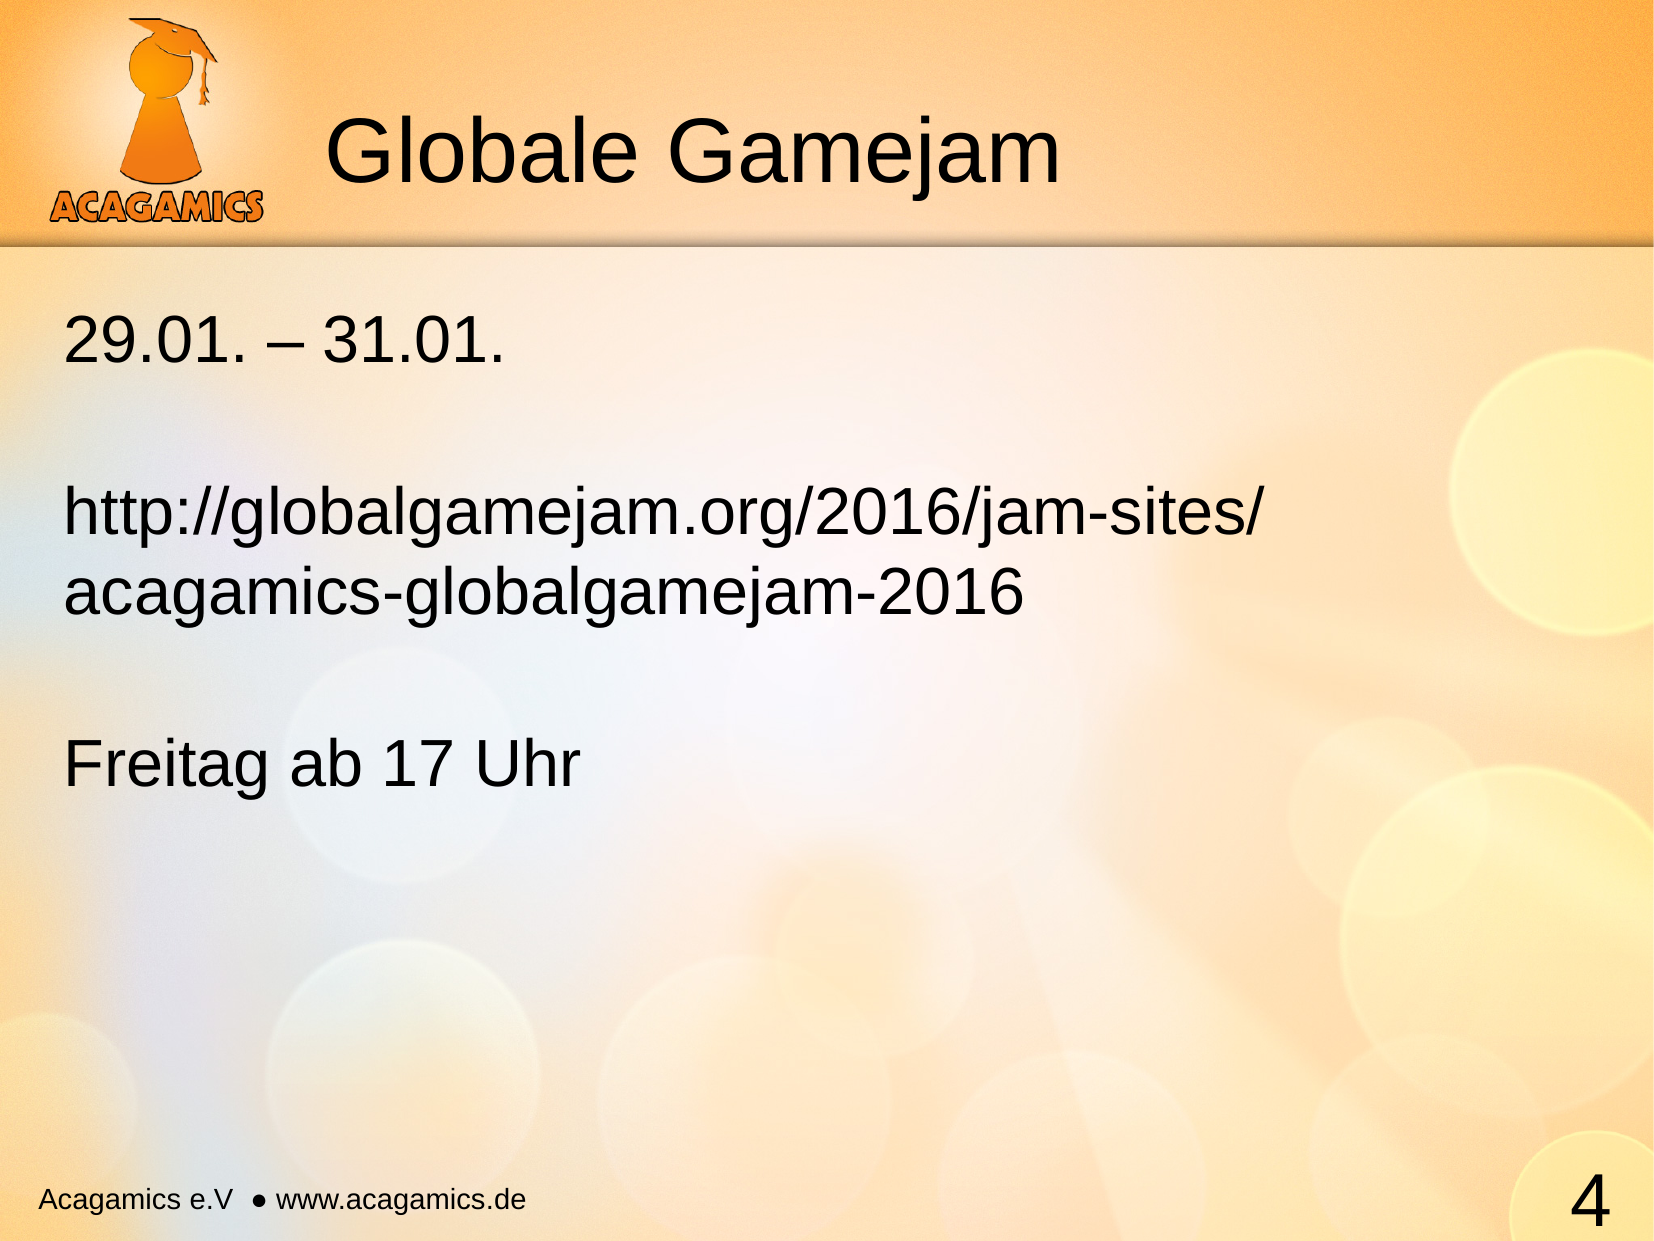

# Globale Gamejam
29.01. – 31.01.
http://globalgamejam.org/2016/jam-sites/acagamics-globalgamejam-2016
Freitag ab 17 Uhr